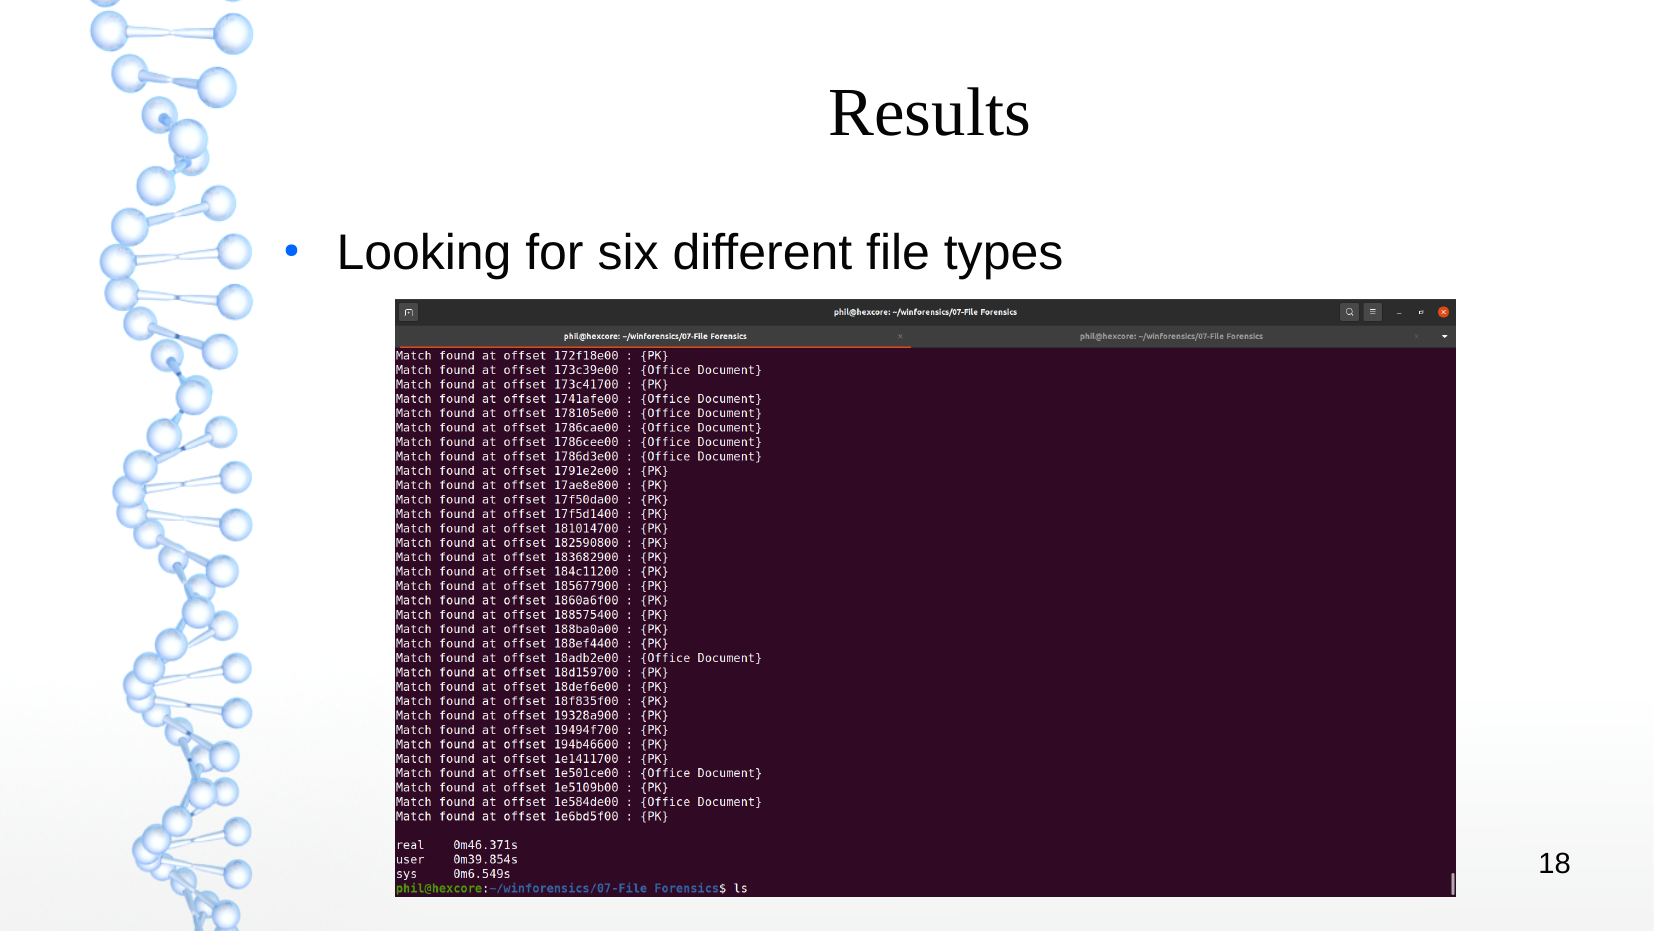

# Results
Looking for six different file types
18